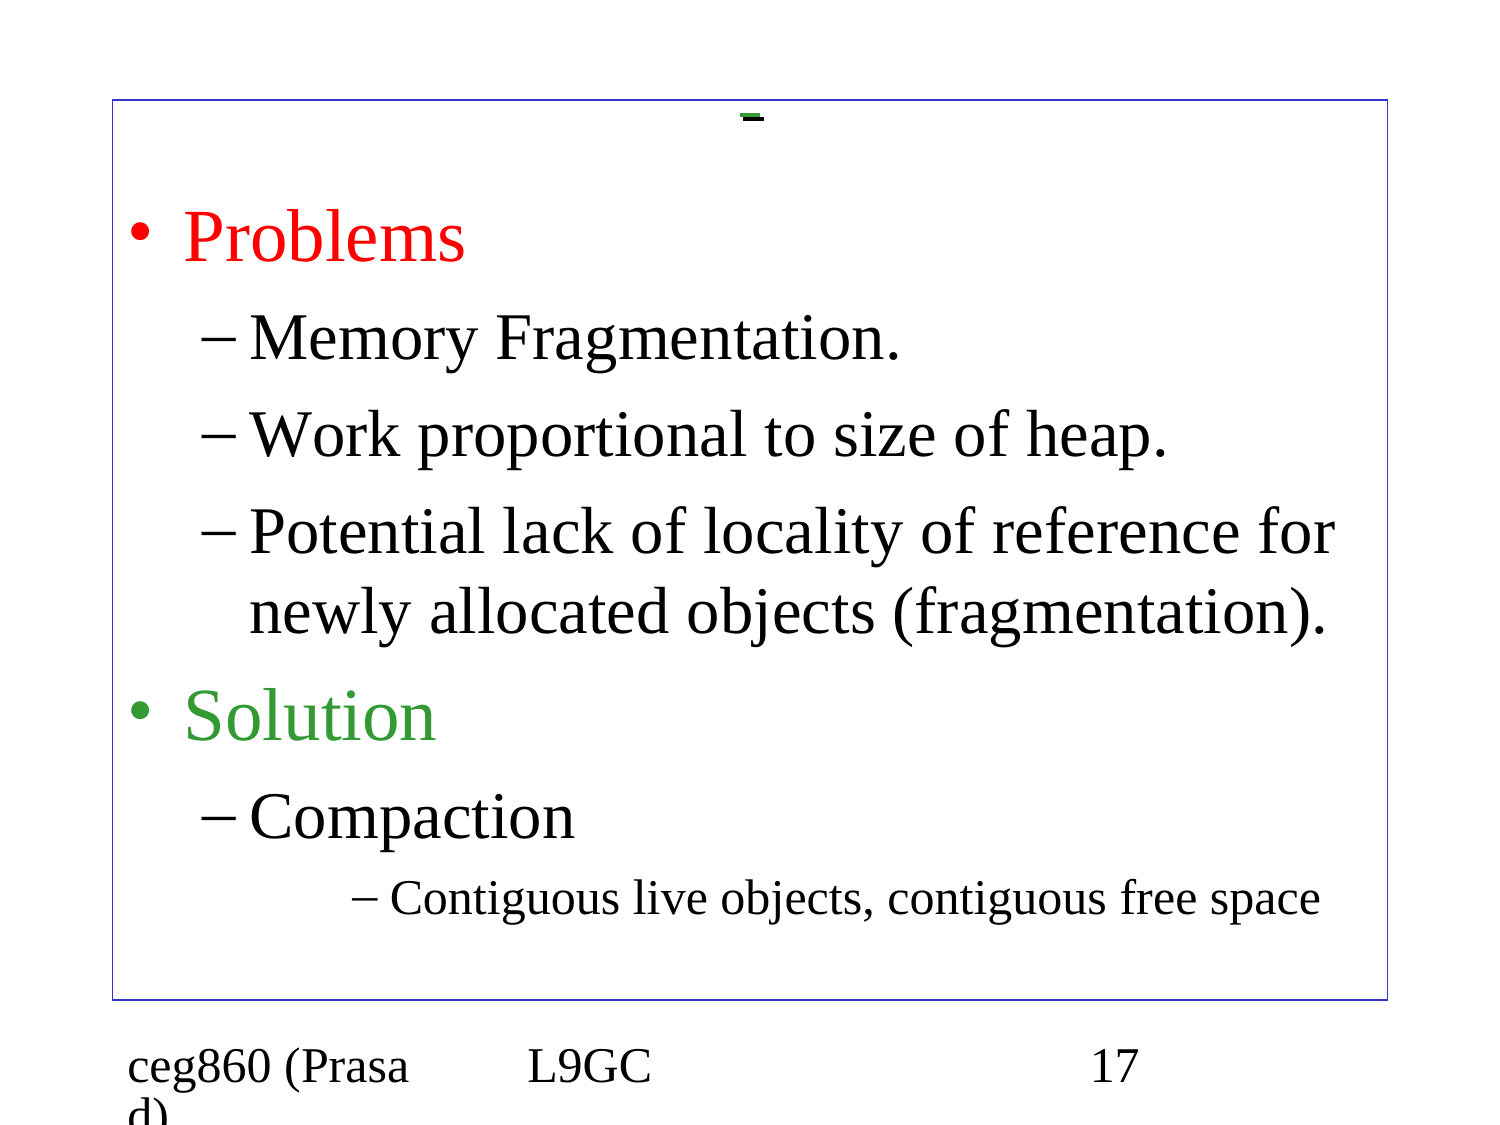

#
Problems
Memory Fragmentation.
Work proportional to size of heap.
Potential lack of locality of reference for newly allocated objects (fragmentation).
Solution
Compaction
Contiguous live objects, contiguous free space
ceg860 (Prasad)
L9GC
17